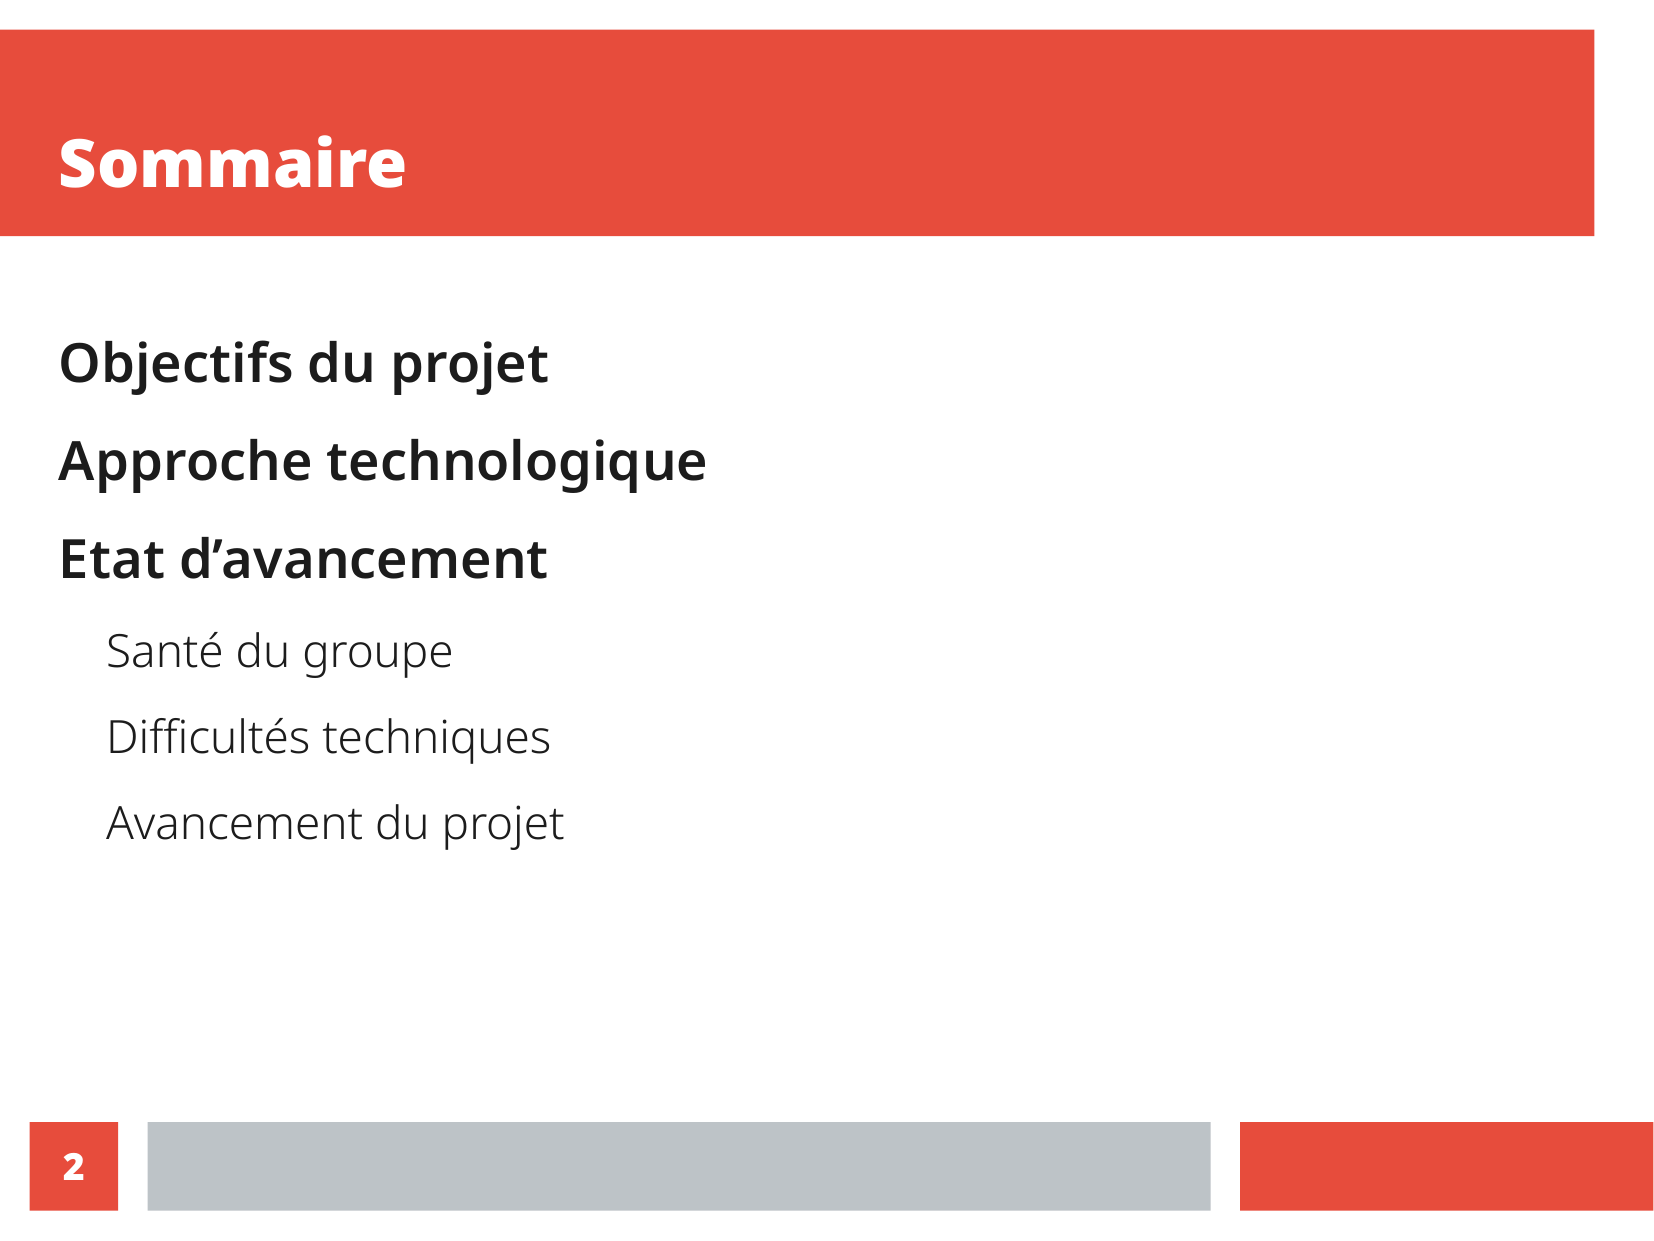

# Sommaire
Objectifs du projet
Approche technologique
Etat d’avancement
Santé du groupe
Difficultés techniques
Avancement du projet
2